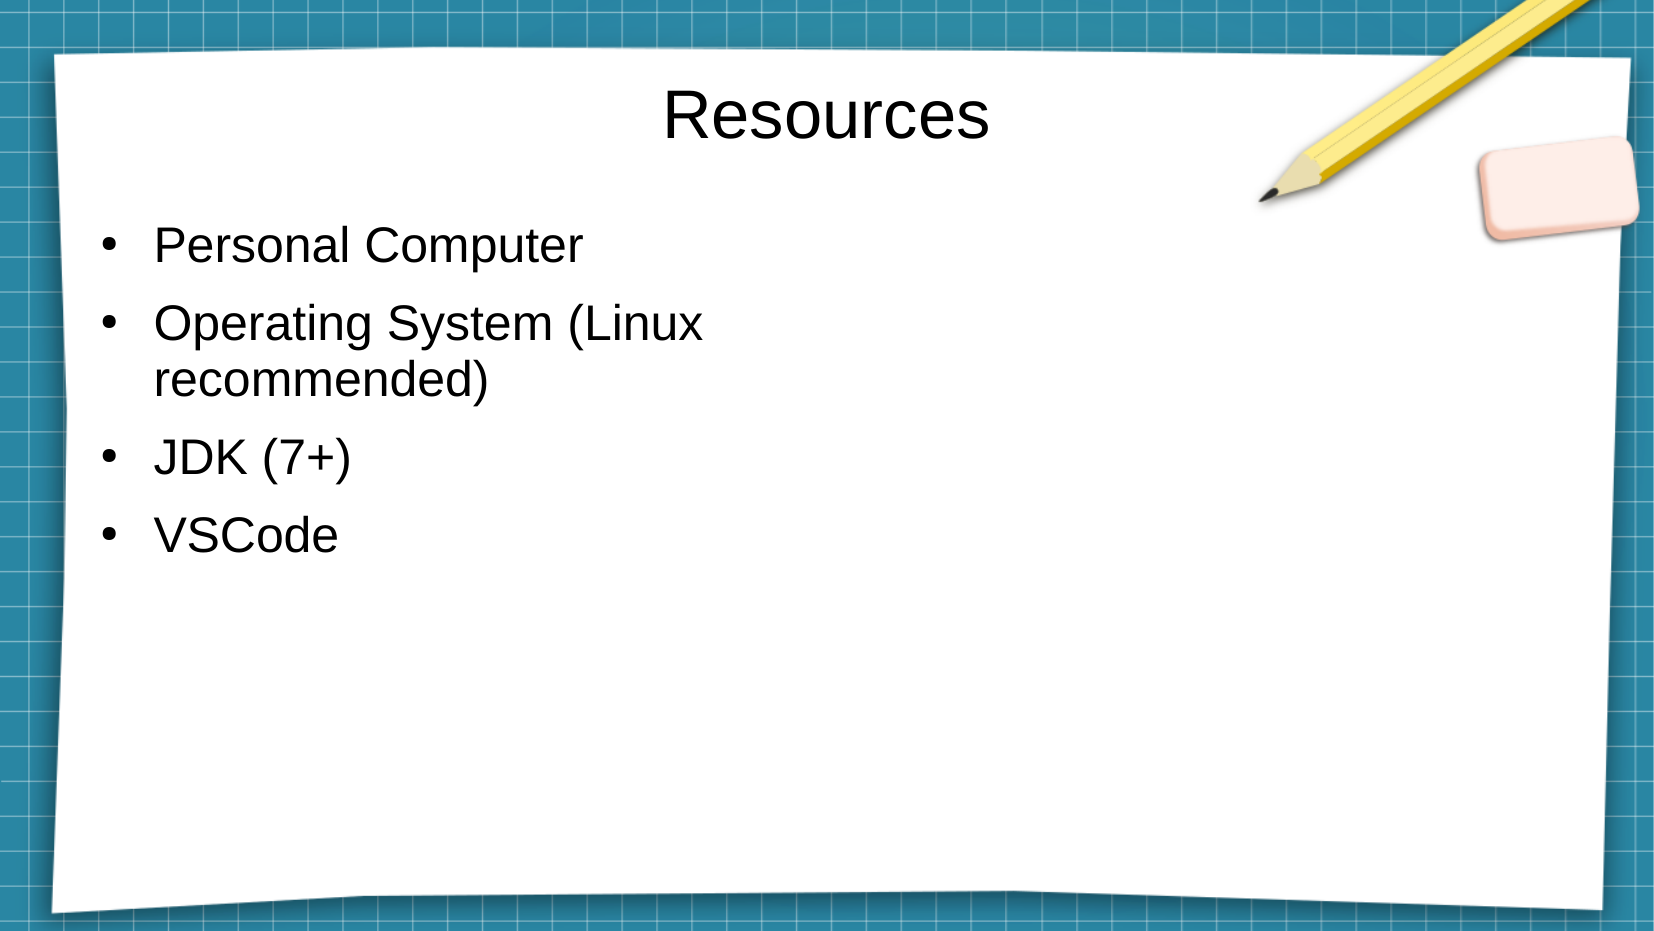

# Resources
Personal Computer
Operating System (Linux recommended)
JDK (7+)
VSCode